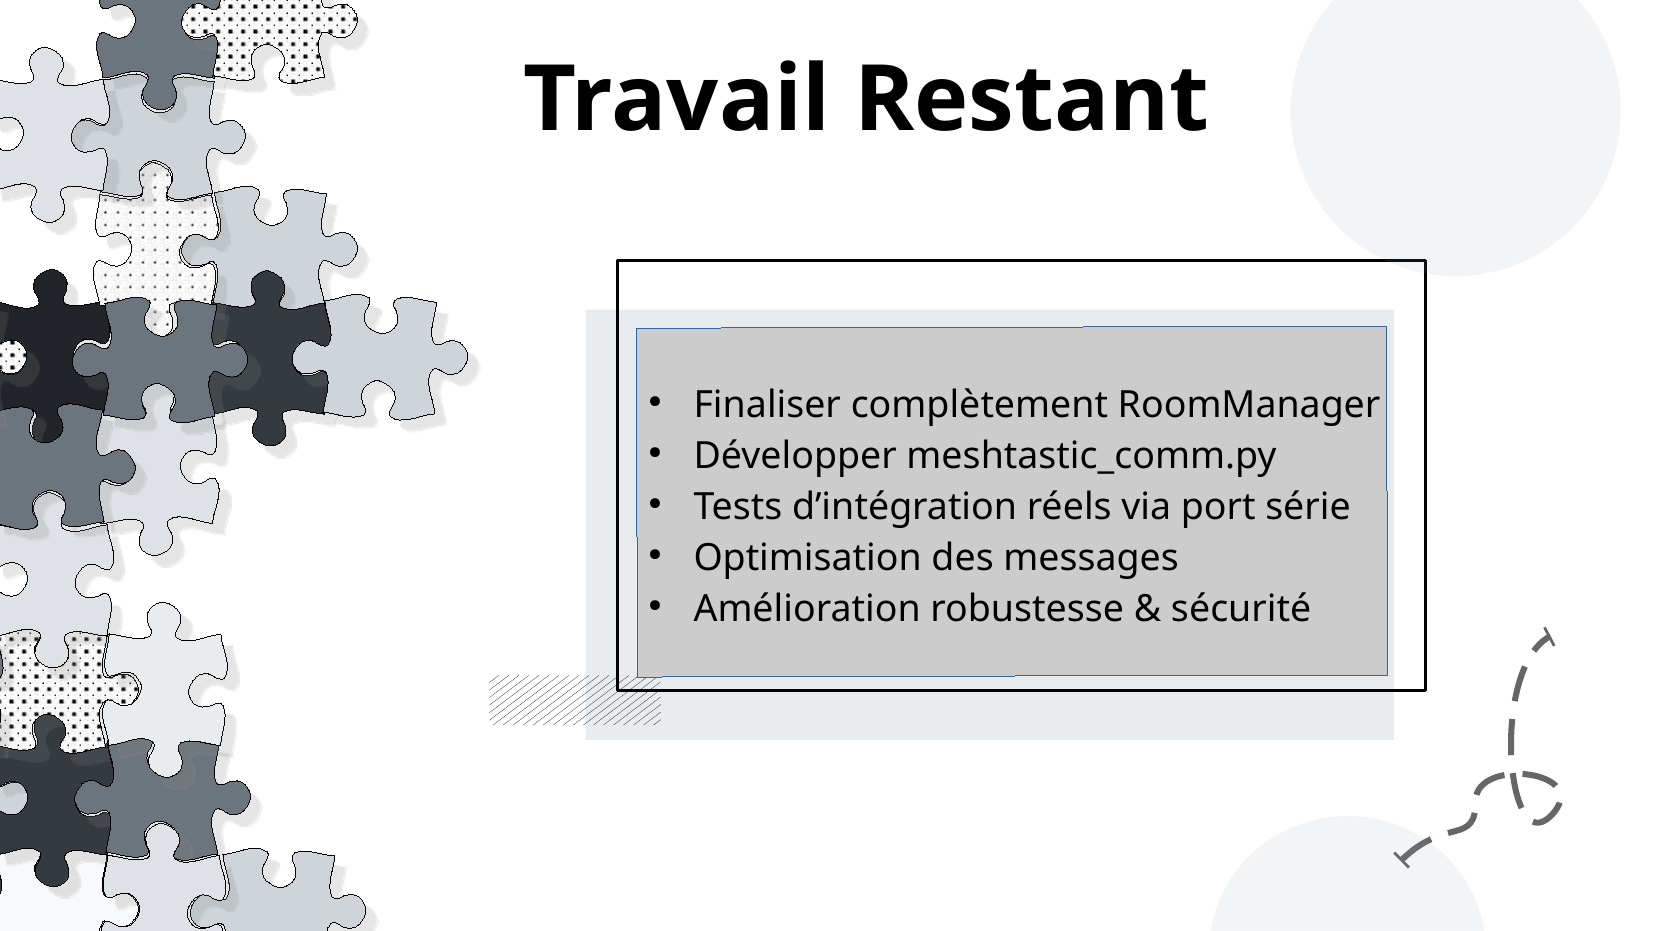

Travail Restant
 Finaliser complètement RoomManager
 Développer meshtastic_comm.py
 Tests d’intégration réels via port série
 Optimisation des messages
 Amélioration robustesse & sécurité